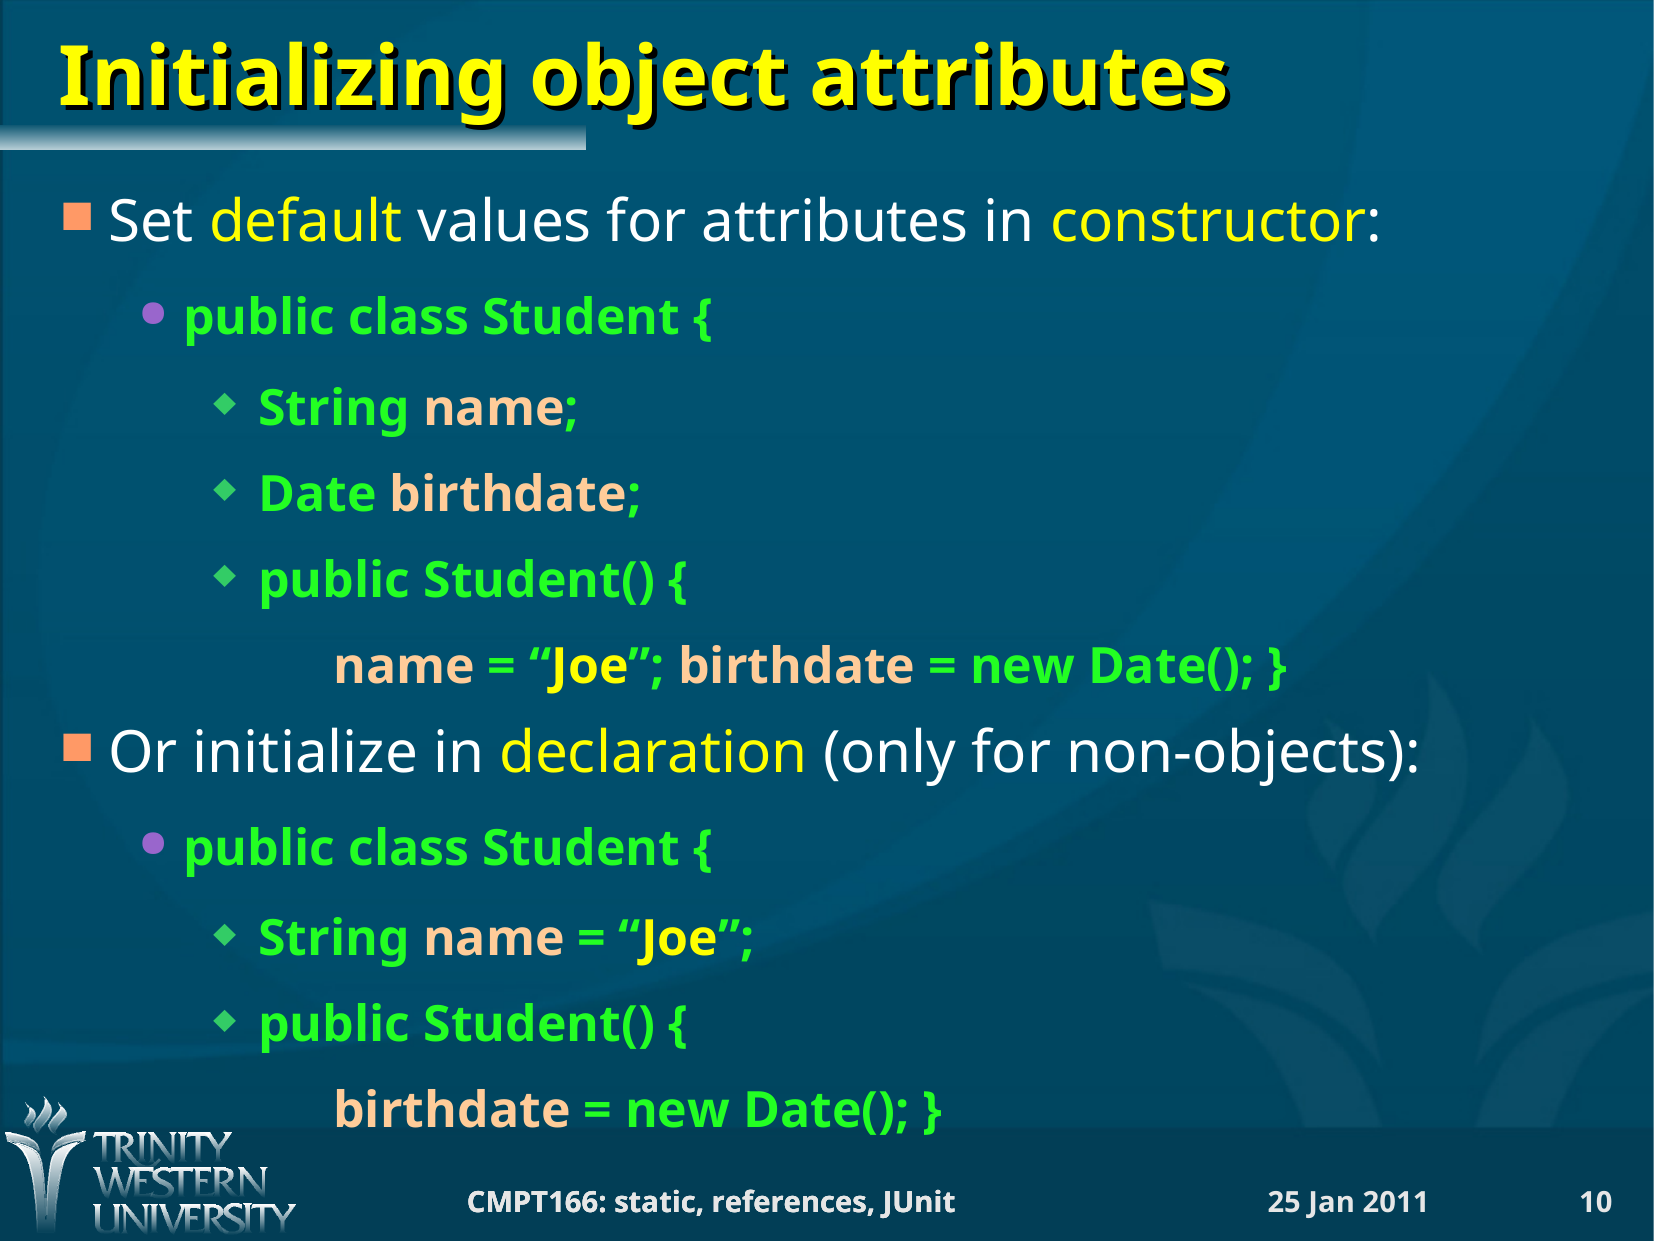

# Initializing object attributes
Set default values for attributes in constructor:
public class Student {
String name;
Date birthdate;
public Student() {
name = “Joe”; birthdate = new Date(); }
Or initialize in declaration (only for non-objects):
public class Student {
String name = “Joe”;
public Student() {
birthdate = new Date(); }
CMPT166: static, references, JUnit
25 Jan 2011
10